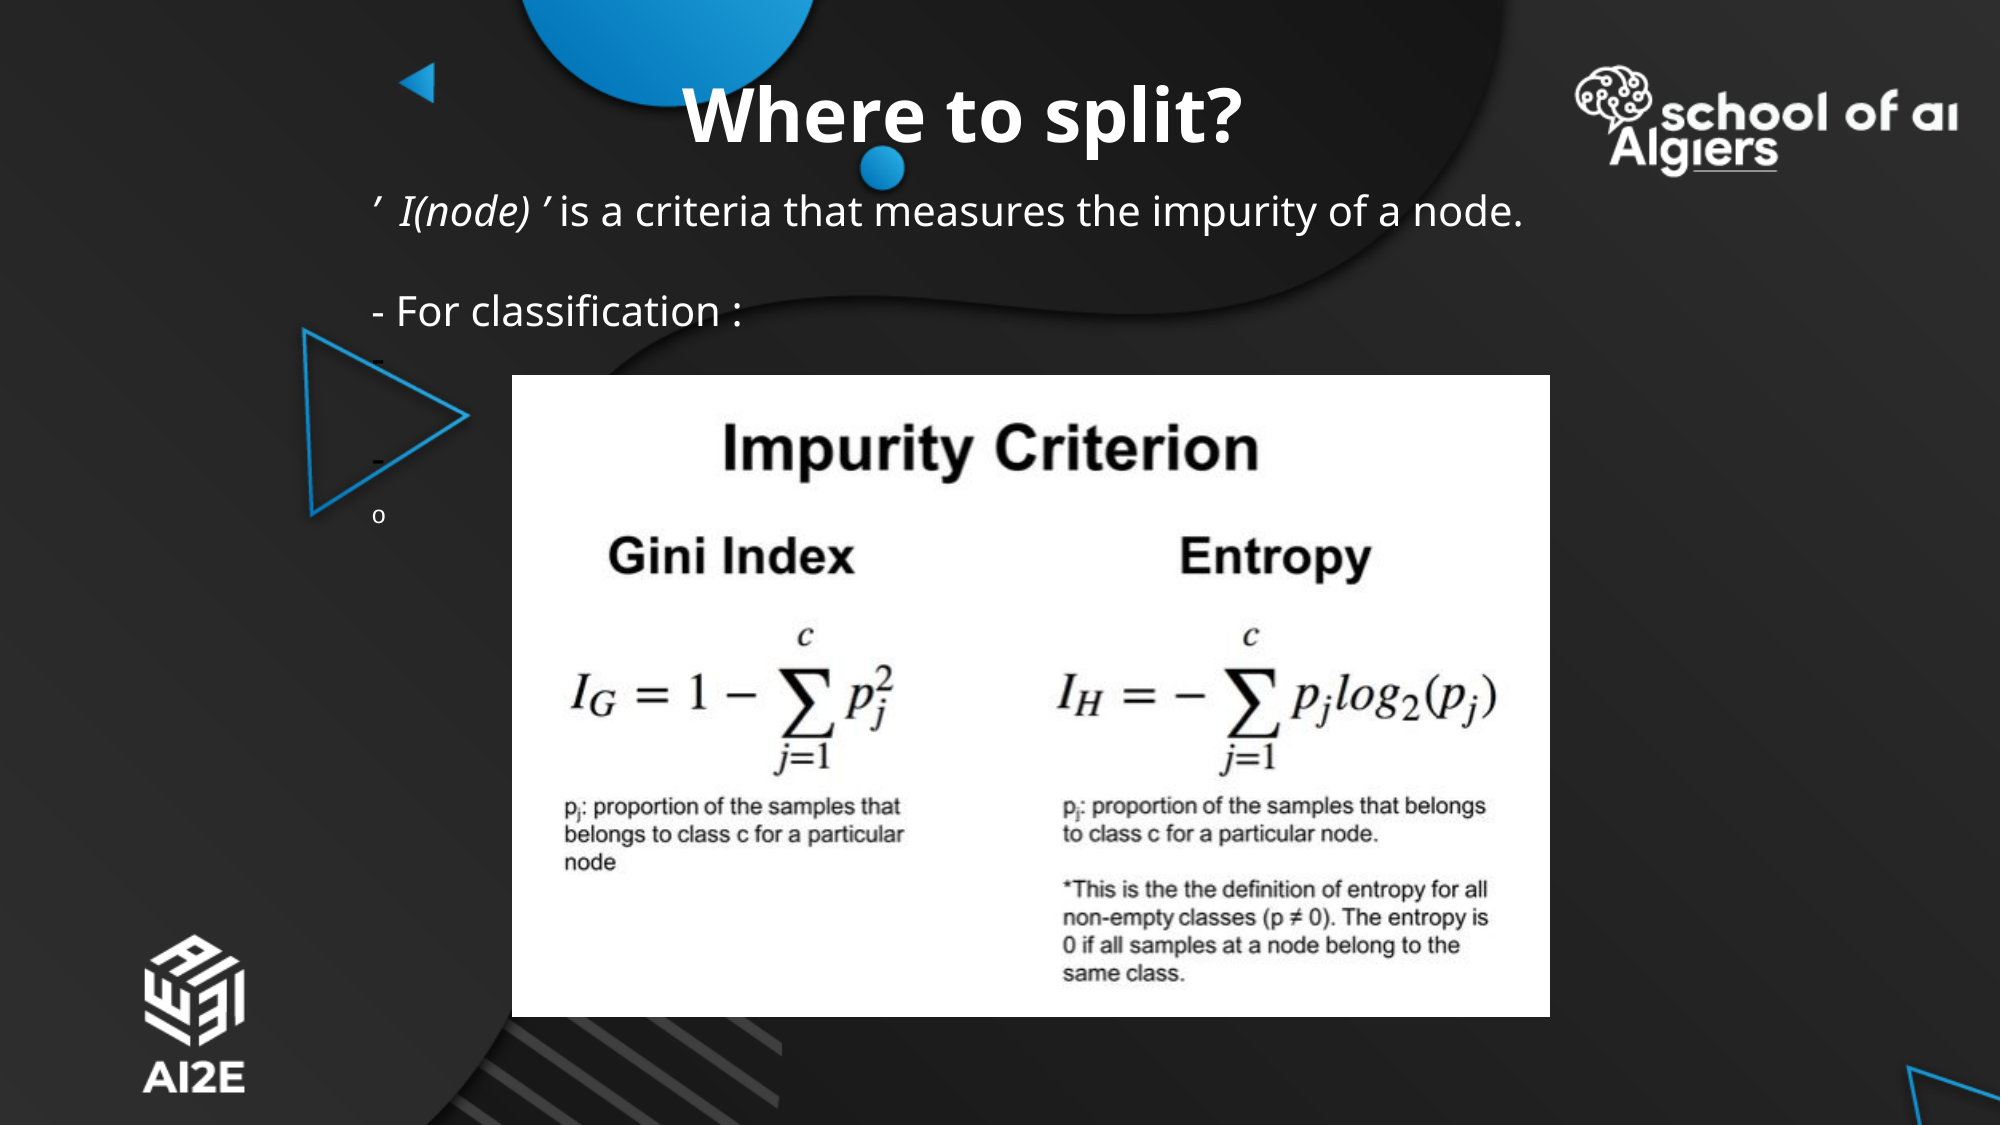

Where to split?
# ’ I(node) ’ is a criteria that measures the impurity of a node.
- For classification :